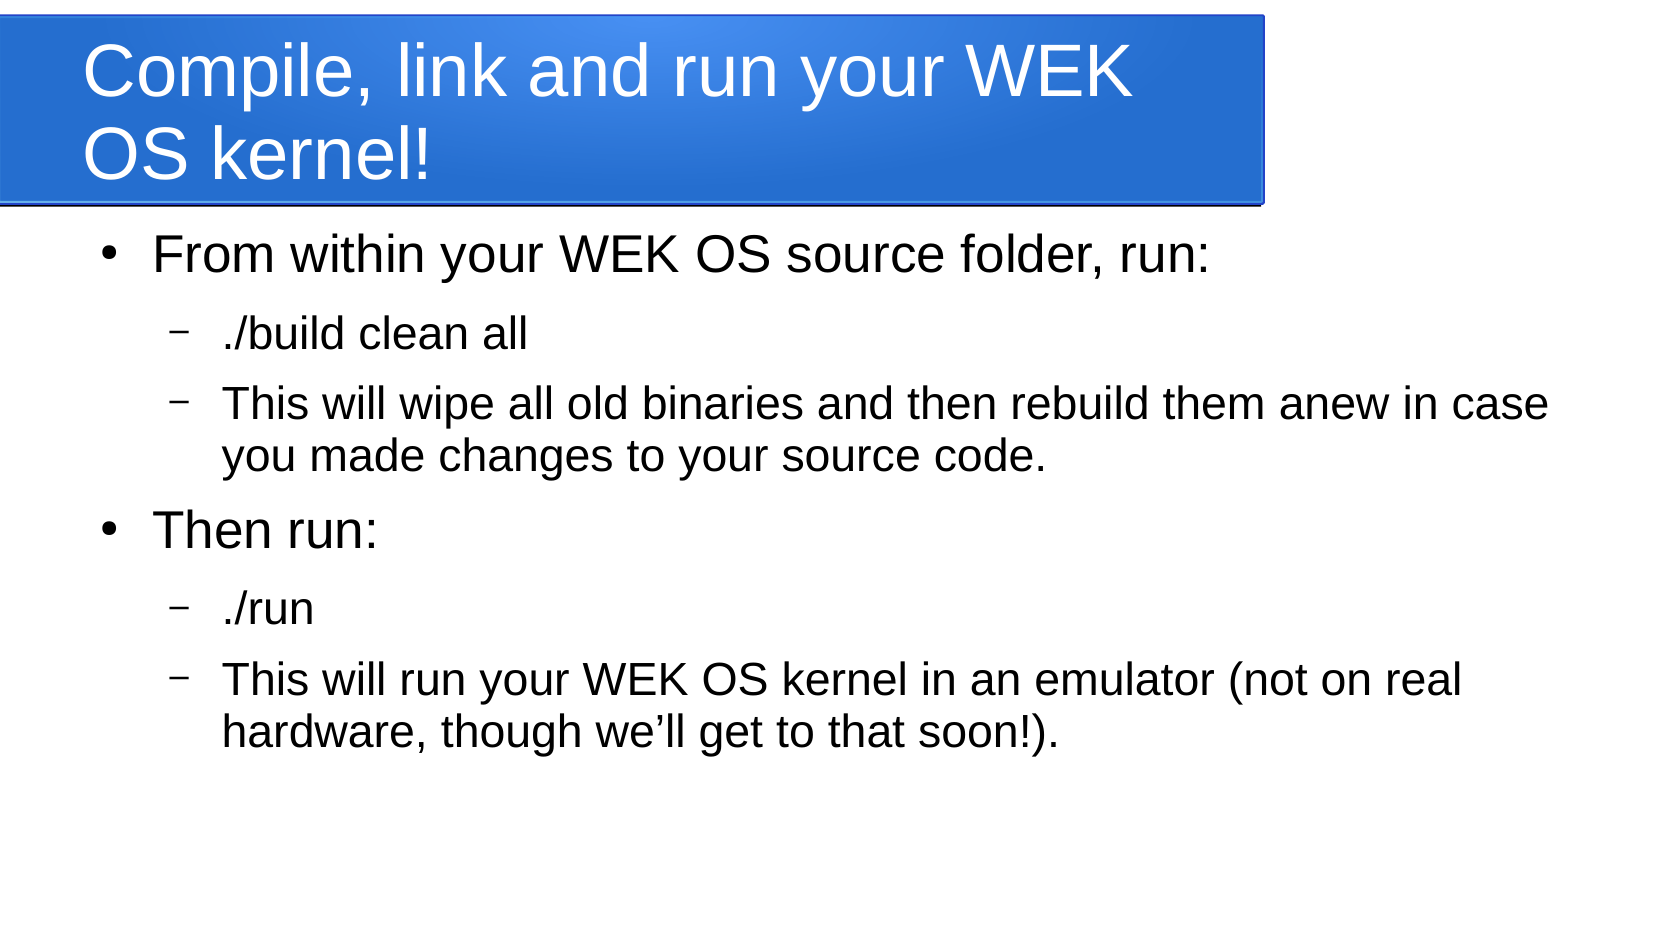

# Compile, link and run your WEK OS kernel!
From within your WEK OS source folder, run:
./build clean all
This will wipe all old binaries and then rebuild them anew in case you made changes to your source code.
Then run:
./run
This will run your WEK OS kernel in an emulator (not on real hardware, though we’ll get to that soon!).